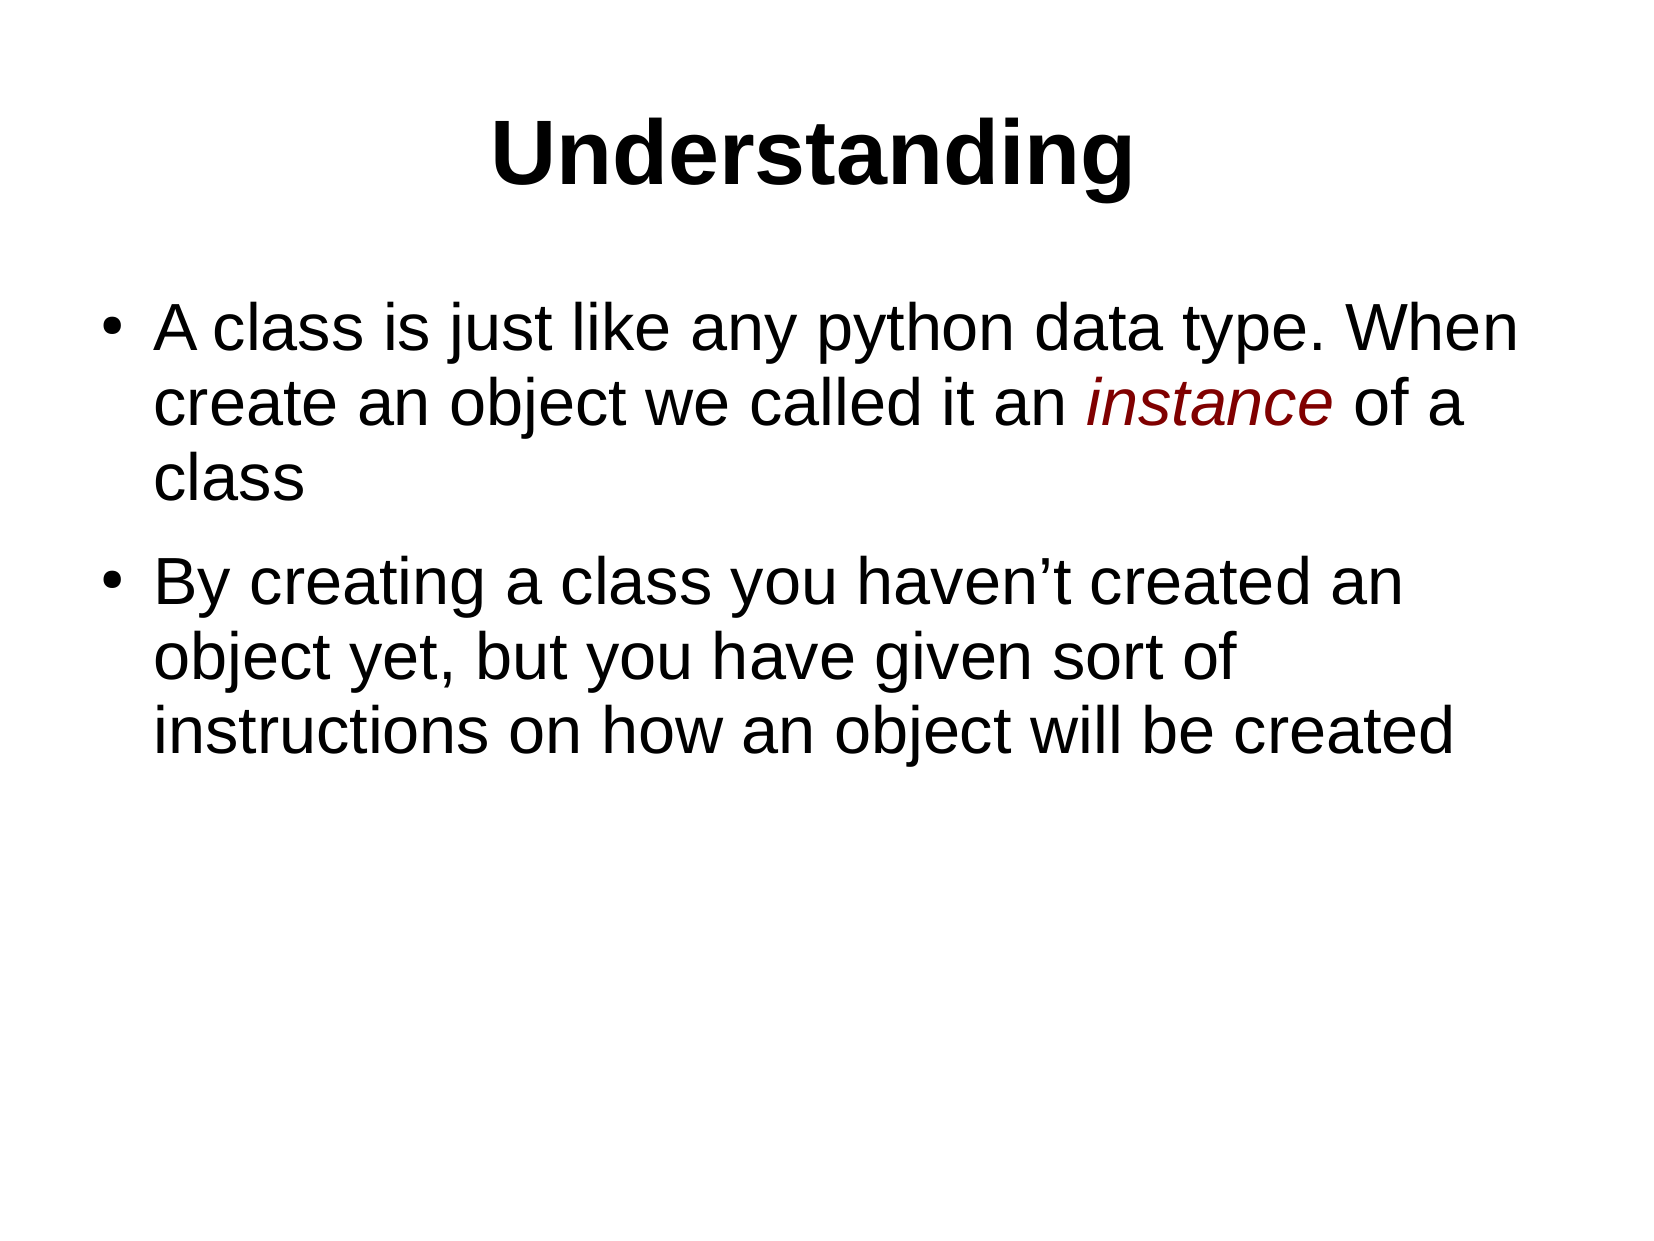

# Understanding
A class is just like any python data type. When create an object we called it an instance of a class
By creating a class you haven’t created an object yet, but you have given sort of instructions on how an object will be created